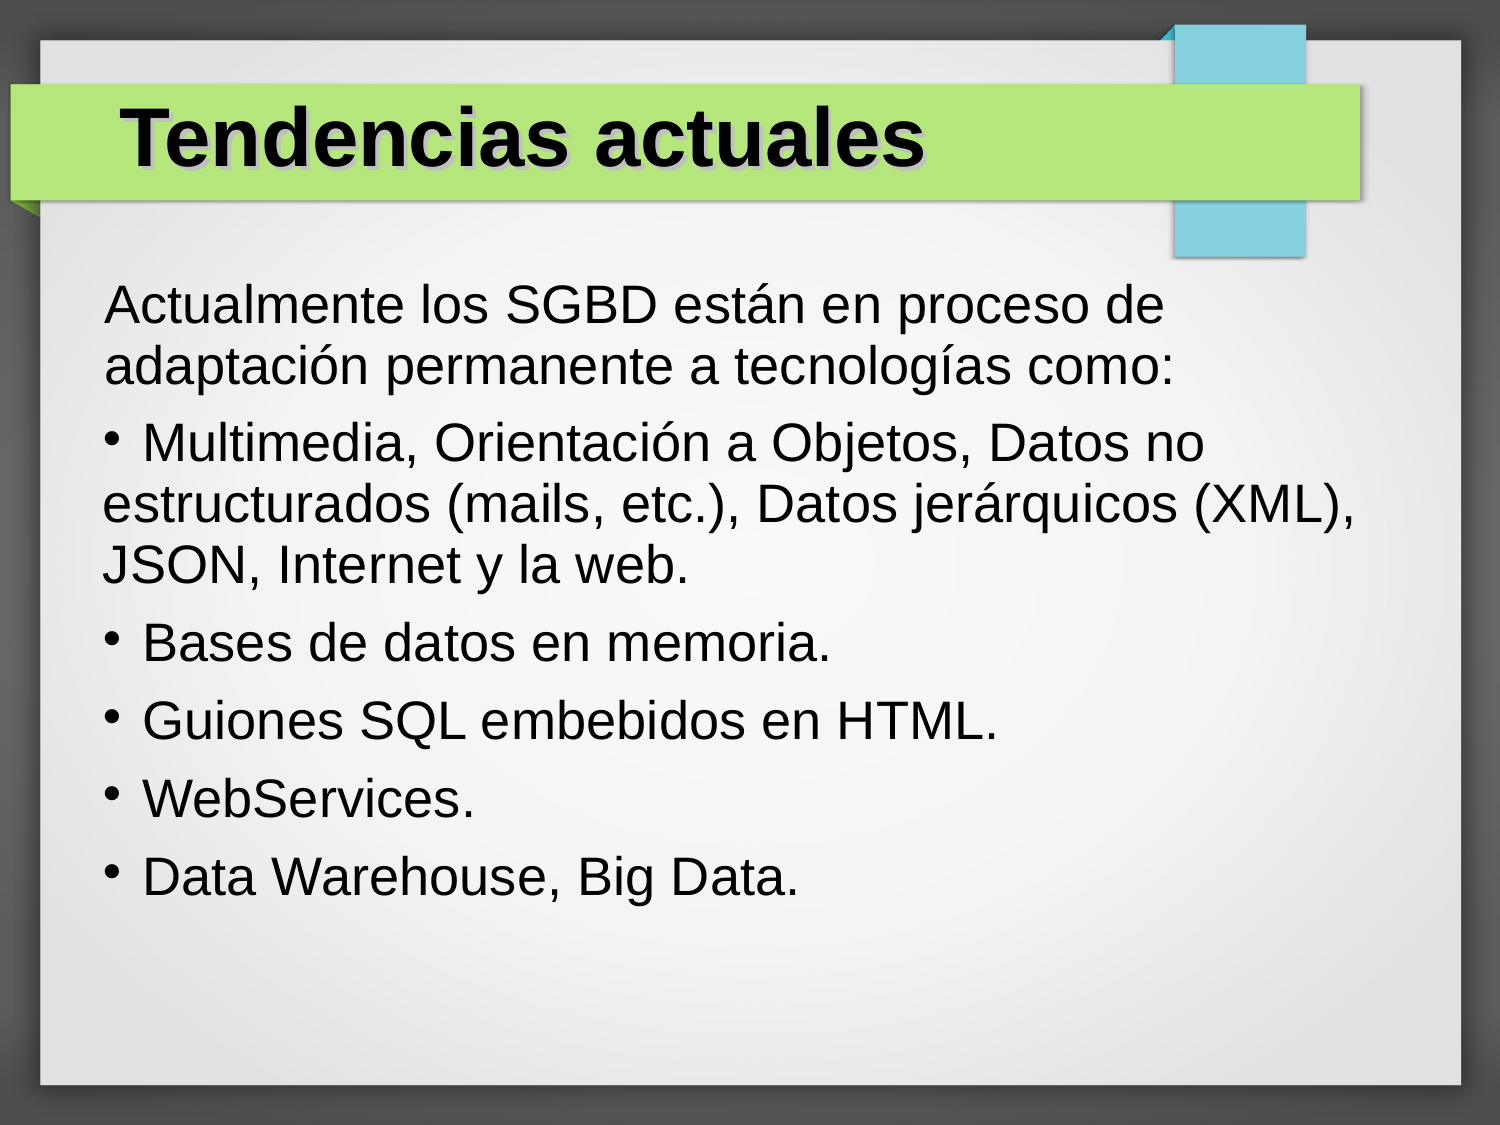

# Tendencias actuales
Actualmente los SGBD están en proceso de adaptación permanente a tecnologías como:
 Multimedia, Orientación a Objetos, Datos no estructurados (mails, etc.), Datos jerárquicos (XML), JSON, Internet y la web.
 Bases de datos en memoria.
 Guiones SQL embebidos en HTML.
 WebServices.
 Data Warehouse, Big Data.